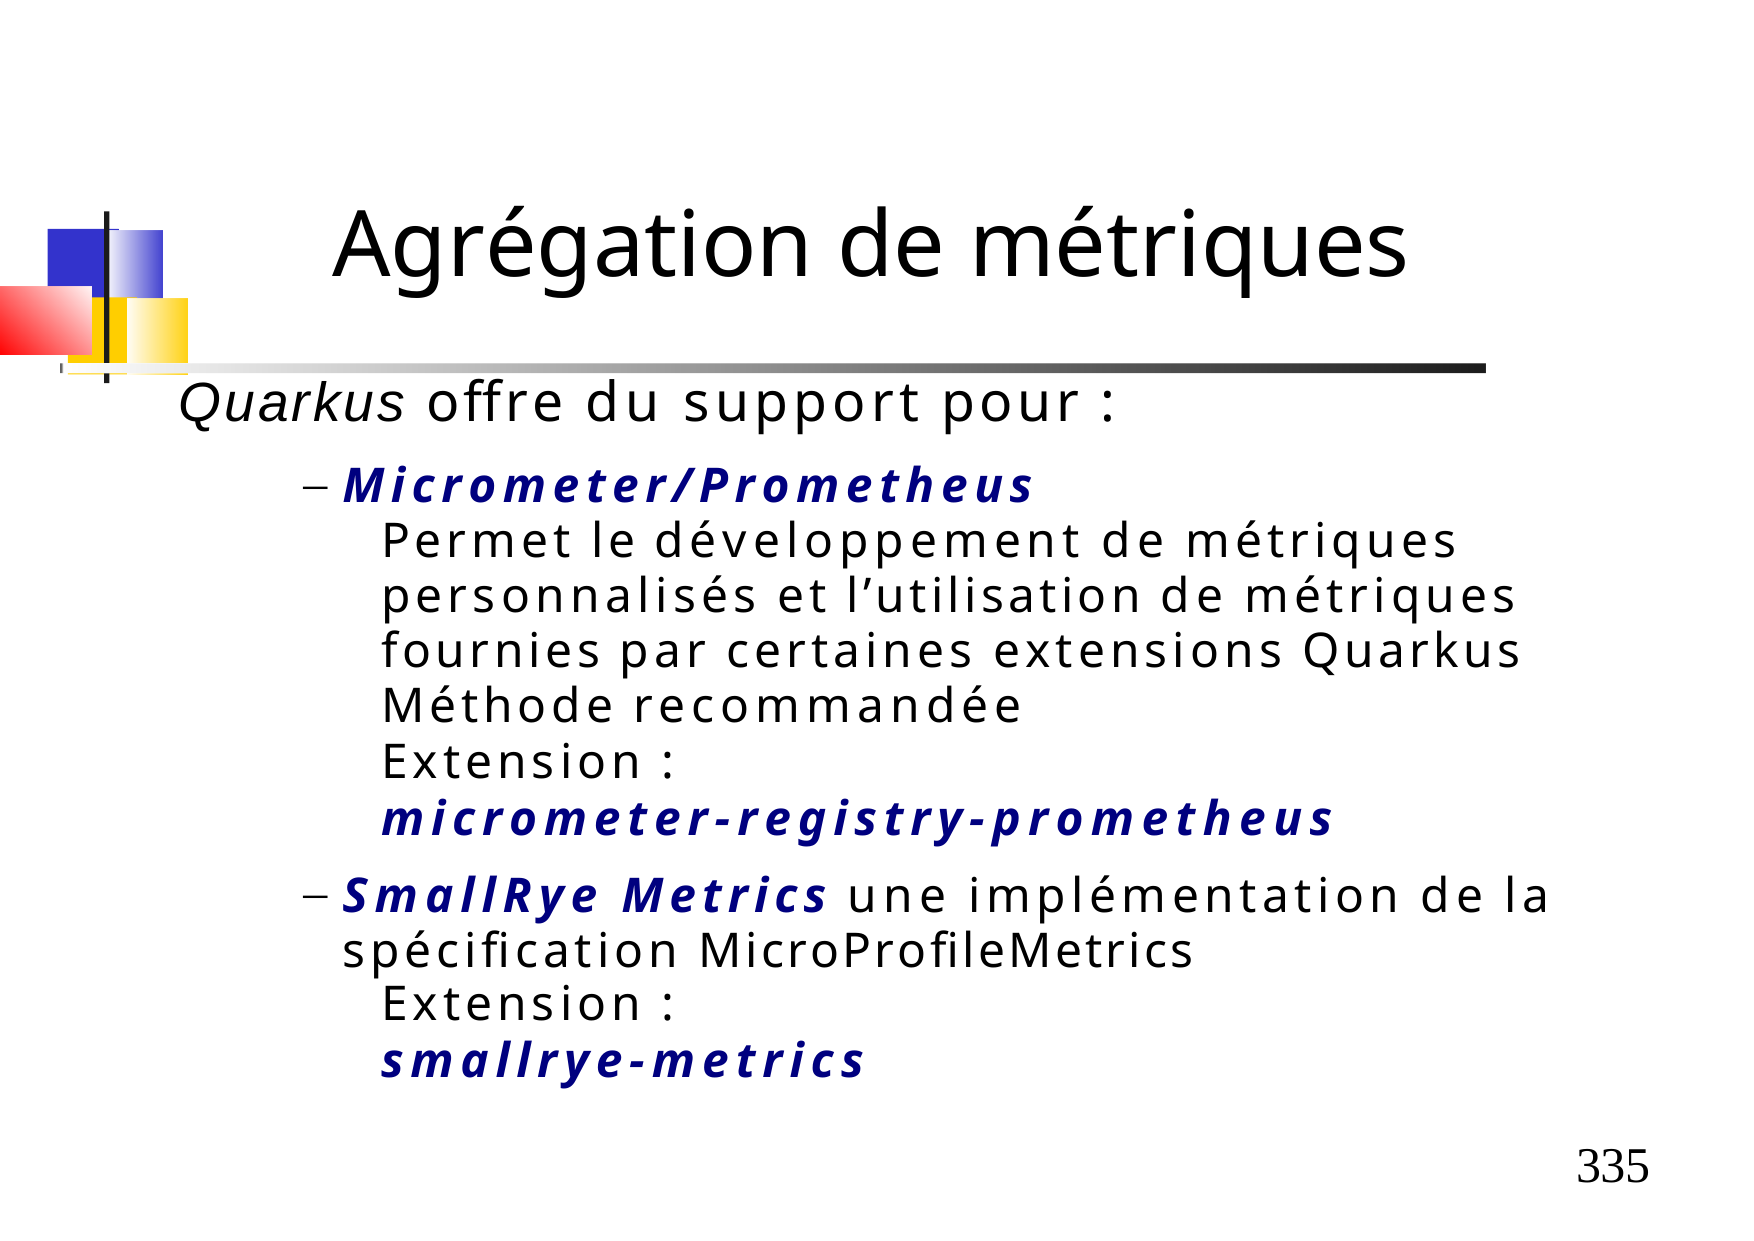

# Agrégation de métriques
Quarkus offre du support pour :
Micrometer/Prometheus
Permet le développement de métriques personnalisés et l’utilisation de métriques fournies par certaines extensions Quarkus Méthode recommandée
Extension :
micrometer-registry-prometheus
SmallRye Metrics une implémentation de la spécification MicroProfileMetrics
Extension :
smallrye-metrics
335